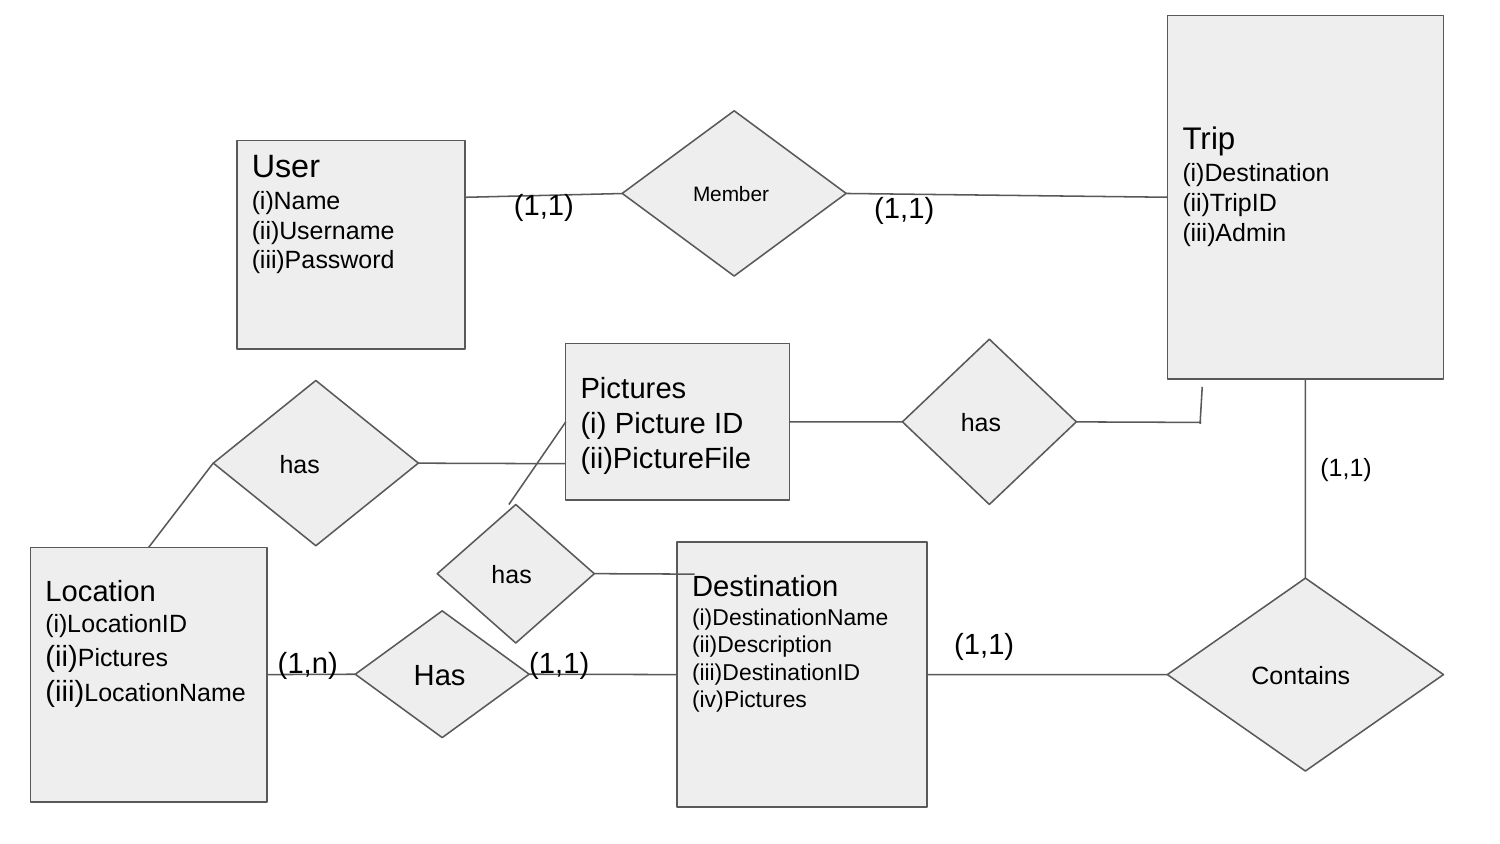

Trip
(i)Destination
(ii)TripID
(iii)Admin
# User
(i)Name
(ii)Username
(iii)Password
Member
(1,1)
(1,1)
has
Pictures
(i) Picture ID
(ii)PictureFile
has
(1,1)
has
Destination
(i)DestinationName
(ii)Description
(iii)DestinationID
(iv)Pictures
Location
(i)LocationID
(ii)Pictures
(iii)LocationName
Contains
Has
(1,1)
 (1,n)
(1,1)